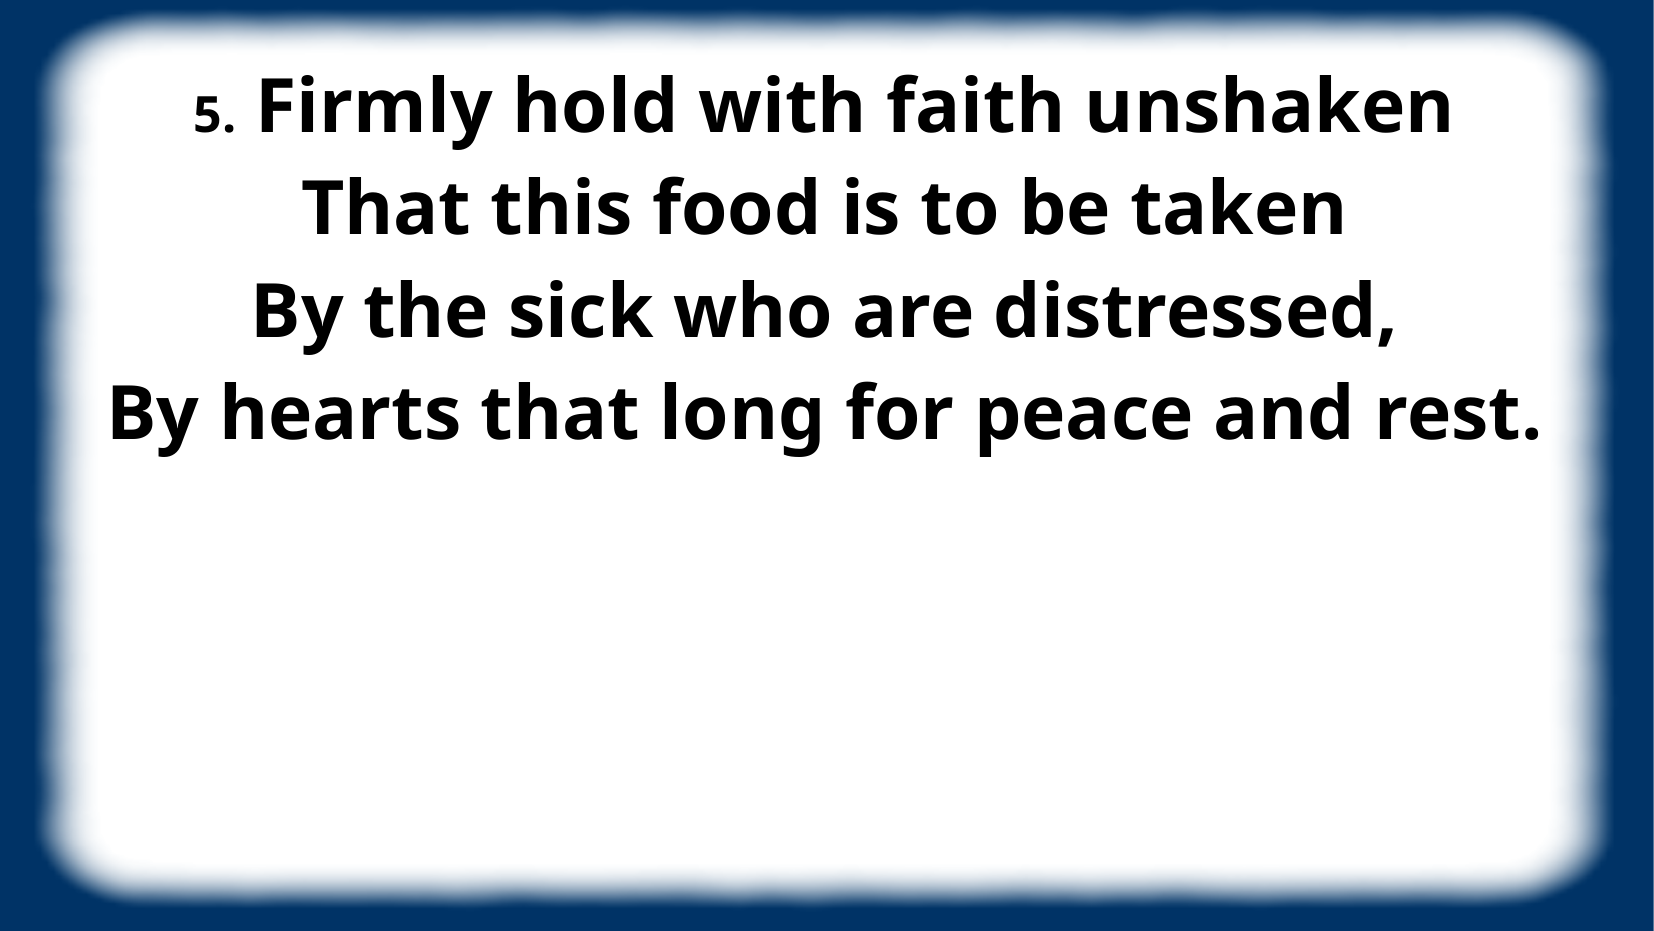

5. Firmly hold with faith unshaken
That this food is to be taken
By the sick who are distressed,
By hearts that long for peace and rest.